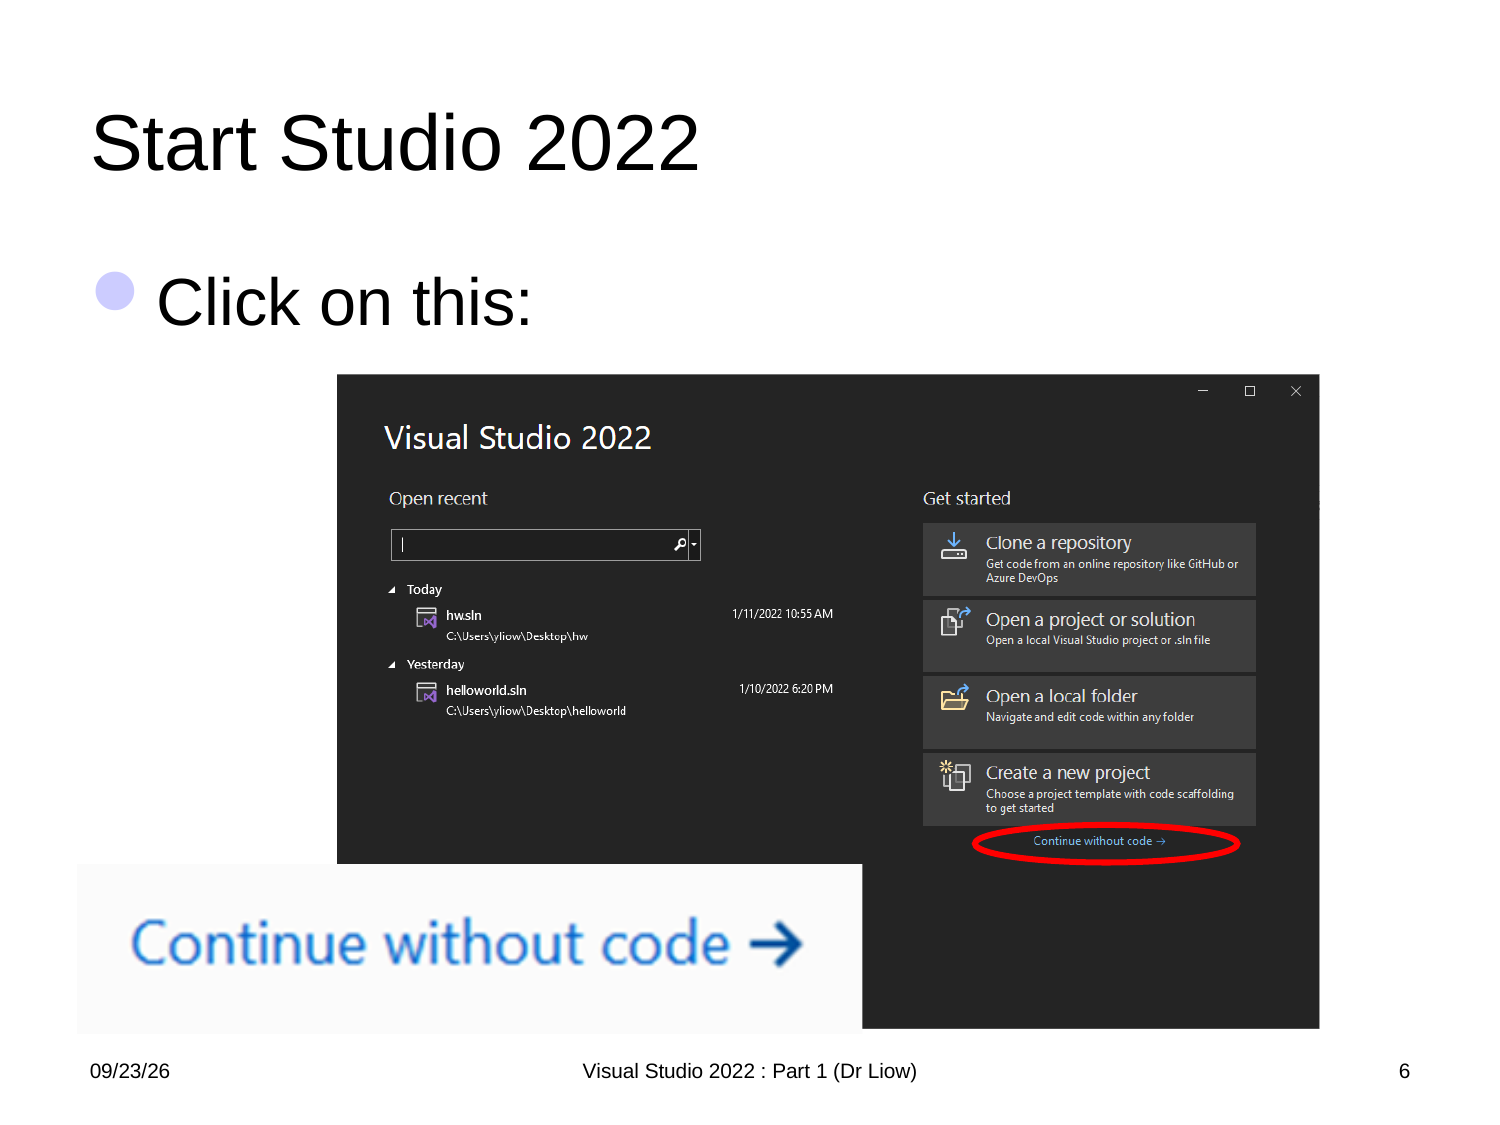

# Start Studio 2022
Click on this:
Visual Studio 2022 : Part 1 (Dr Liow)